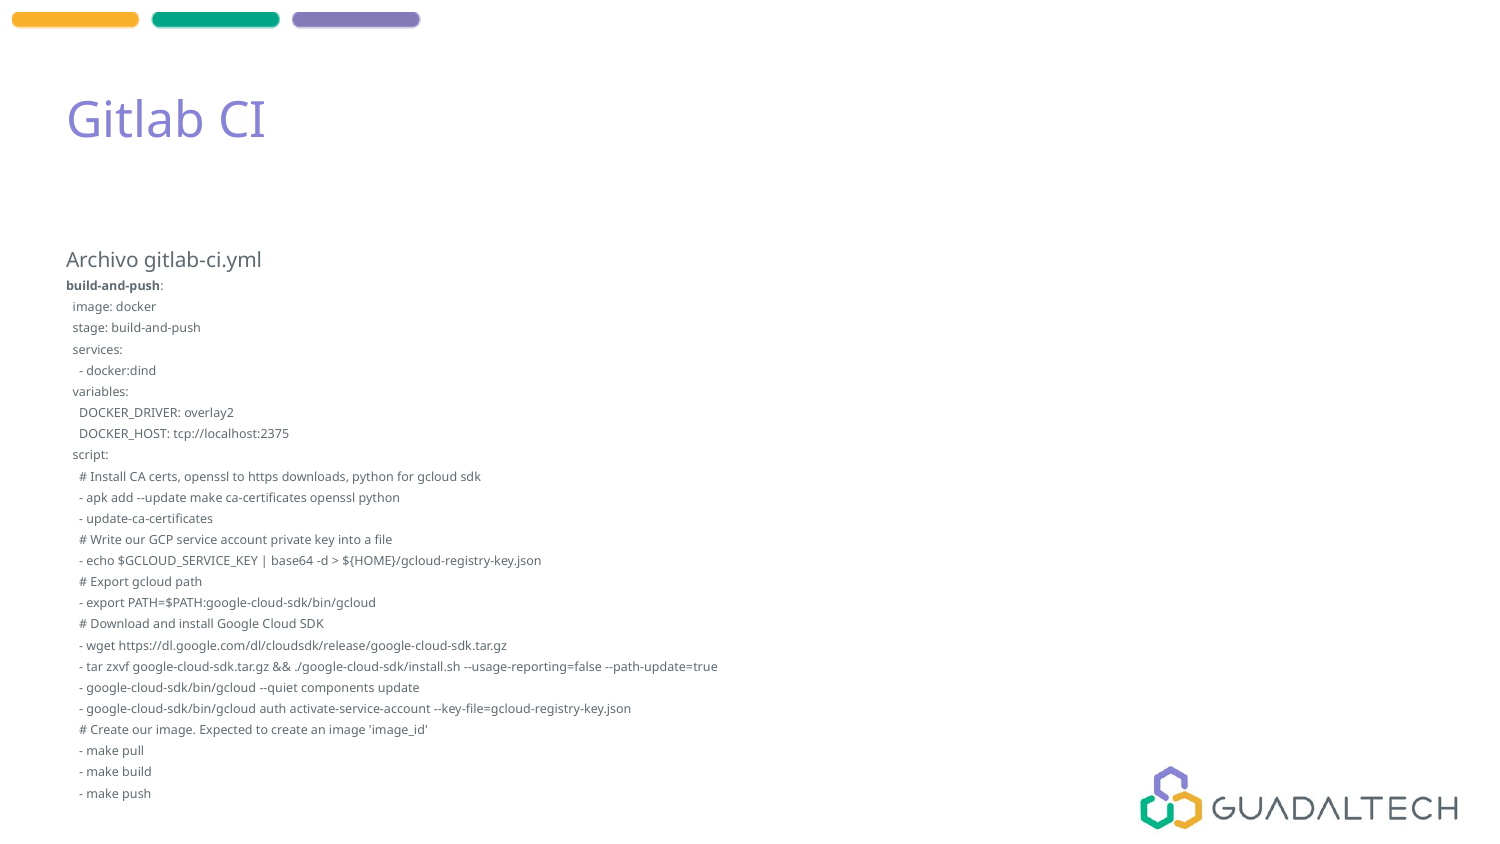

# Gitlab CI
Archivo gitlab-ci.yml
build-and-push:
 image: docker
 stage: build-and-push
 services:
 - docker:dind
 variables:
 DOCKER_DRIVER: overlay2
 DOCKER_HOST: tcp://localhost:2375
 script:
 # Install CA certs, openssl to https downloads, python for gcloud sdk
 - apk add --update make ca-certificates openssl python
 - update-ca-certificates
 # Write our GCP service account private key into a file
 - echo $GCLOUD_SERVICE_KEY | base64 -d > ${HOME}/gcloud-registry-key.json
 # Export gcloud path
 - export PATH=$PATH:google-cloud-sdk/bin/gcloud
 # Download and install Google Cloud SDK
 - wget https://dl.google.com/dl/cloudsdk/release/google-cloud-sdk.tar.gz
 - tar zxvf google-cloud-sdk.tar.gz && ./google-cloud-sdk/install.sh --usage-reporting=false --path-update=true
 - google-cloud-sdk/bin/gcloud --quiet components update
 - google-cloud-sdk/bin/gcloud auth activate-service-account --key-file=gcloud-registry-key.json
 # Create our image. Expected to create an image 'image_id'
 - make pull
 - make build
 - make push